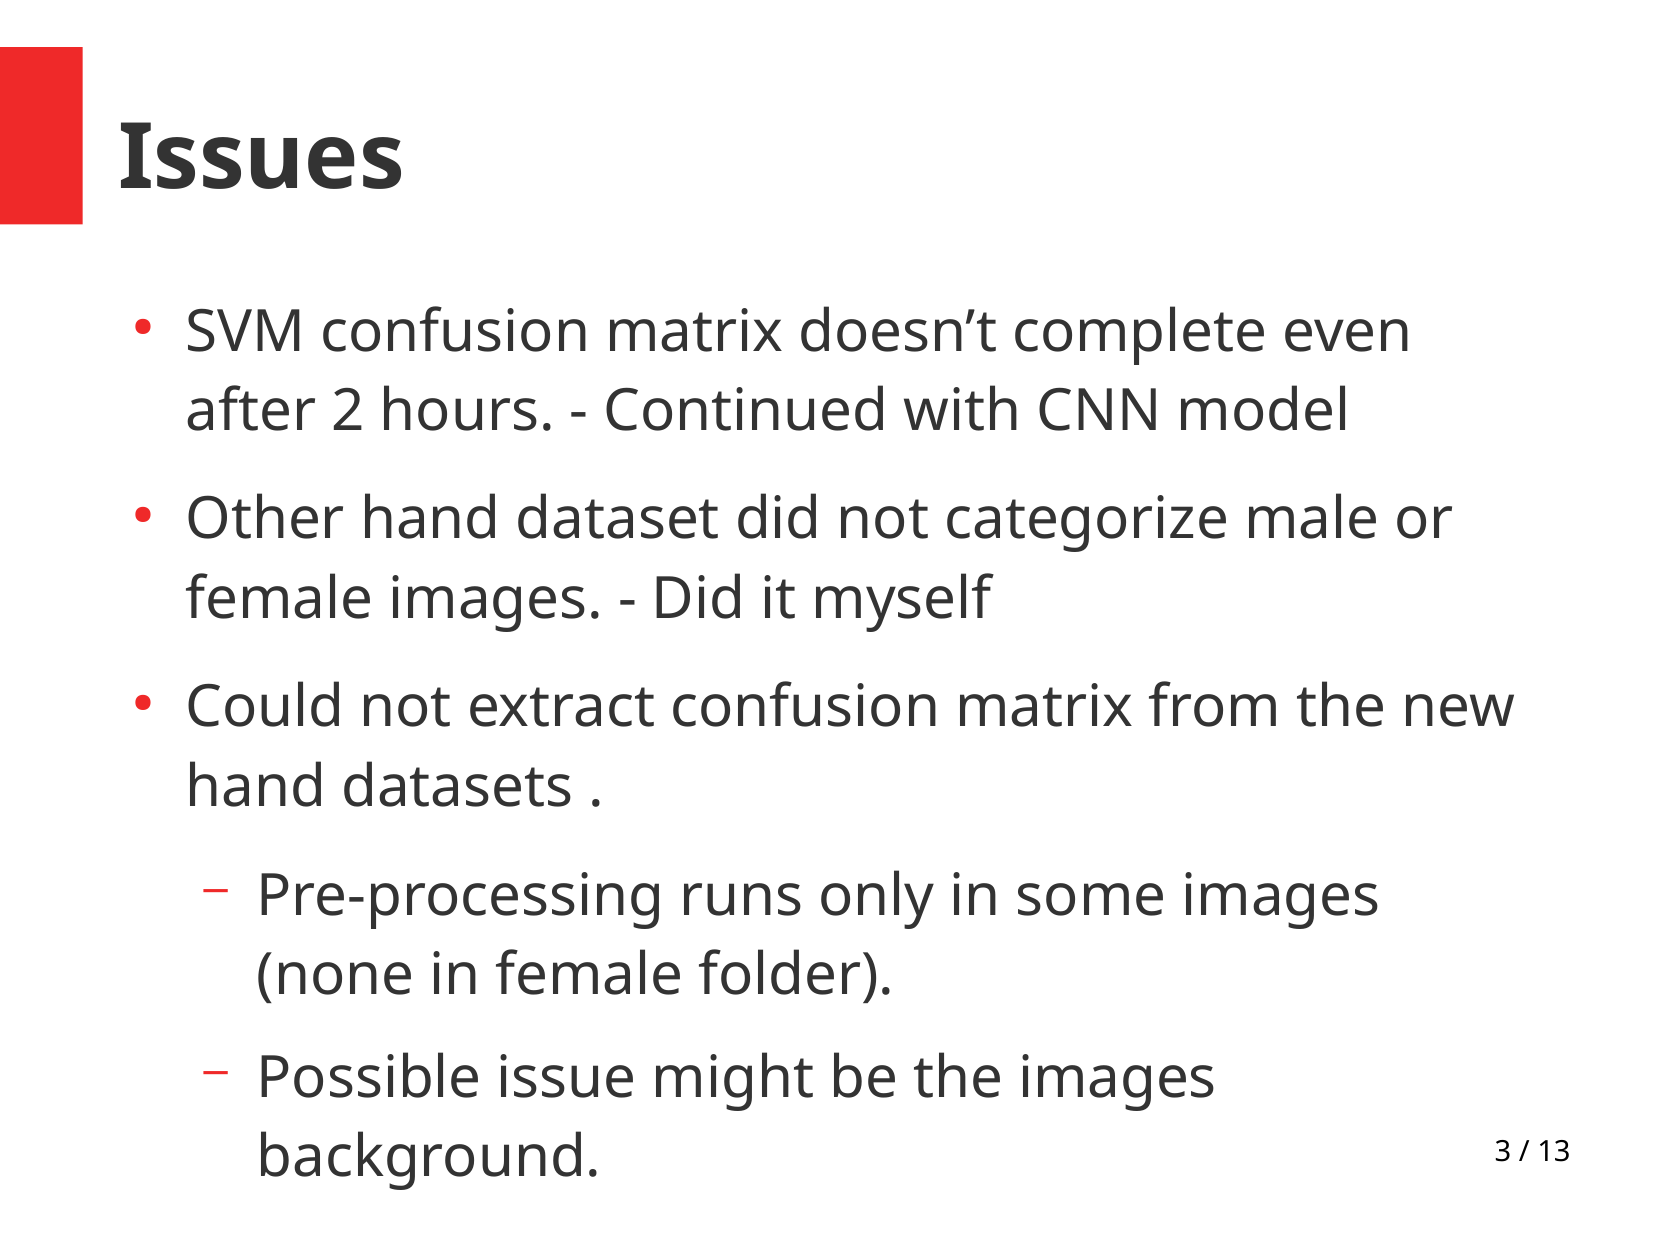

# Issues
SVM confusion matrix doesn’t complete even after 2 hours. - Continued with CNN model
Other hand dataset did not categorize male or female images. - Did it myself
Could not extract confusion matrix from the new hand datasets .
Pre-processing runs only in some images (none in female folder).
Possible issue might be the images background.
3